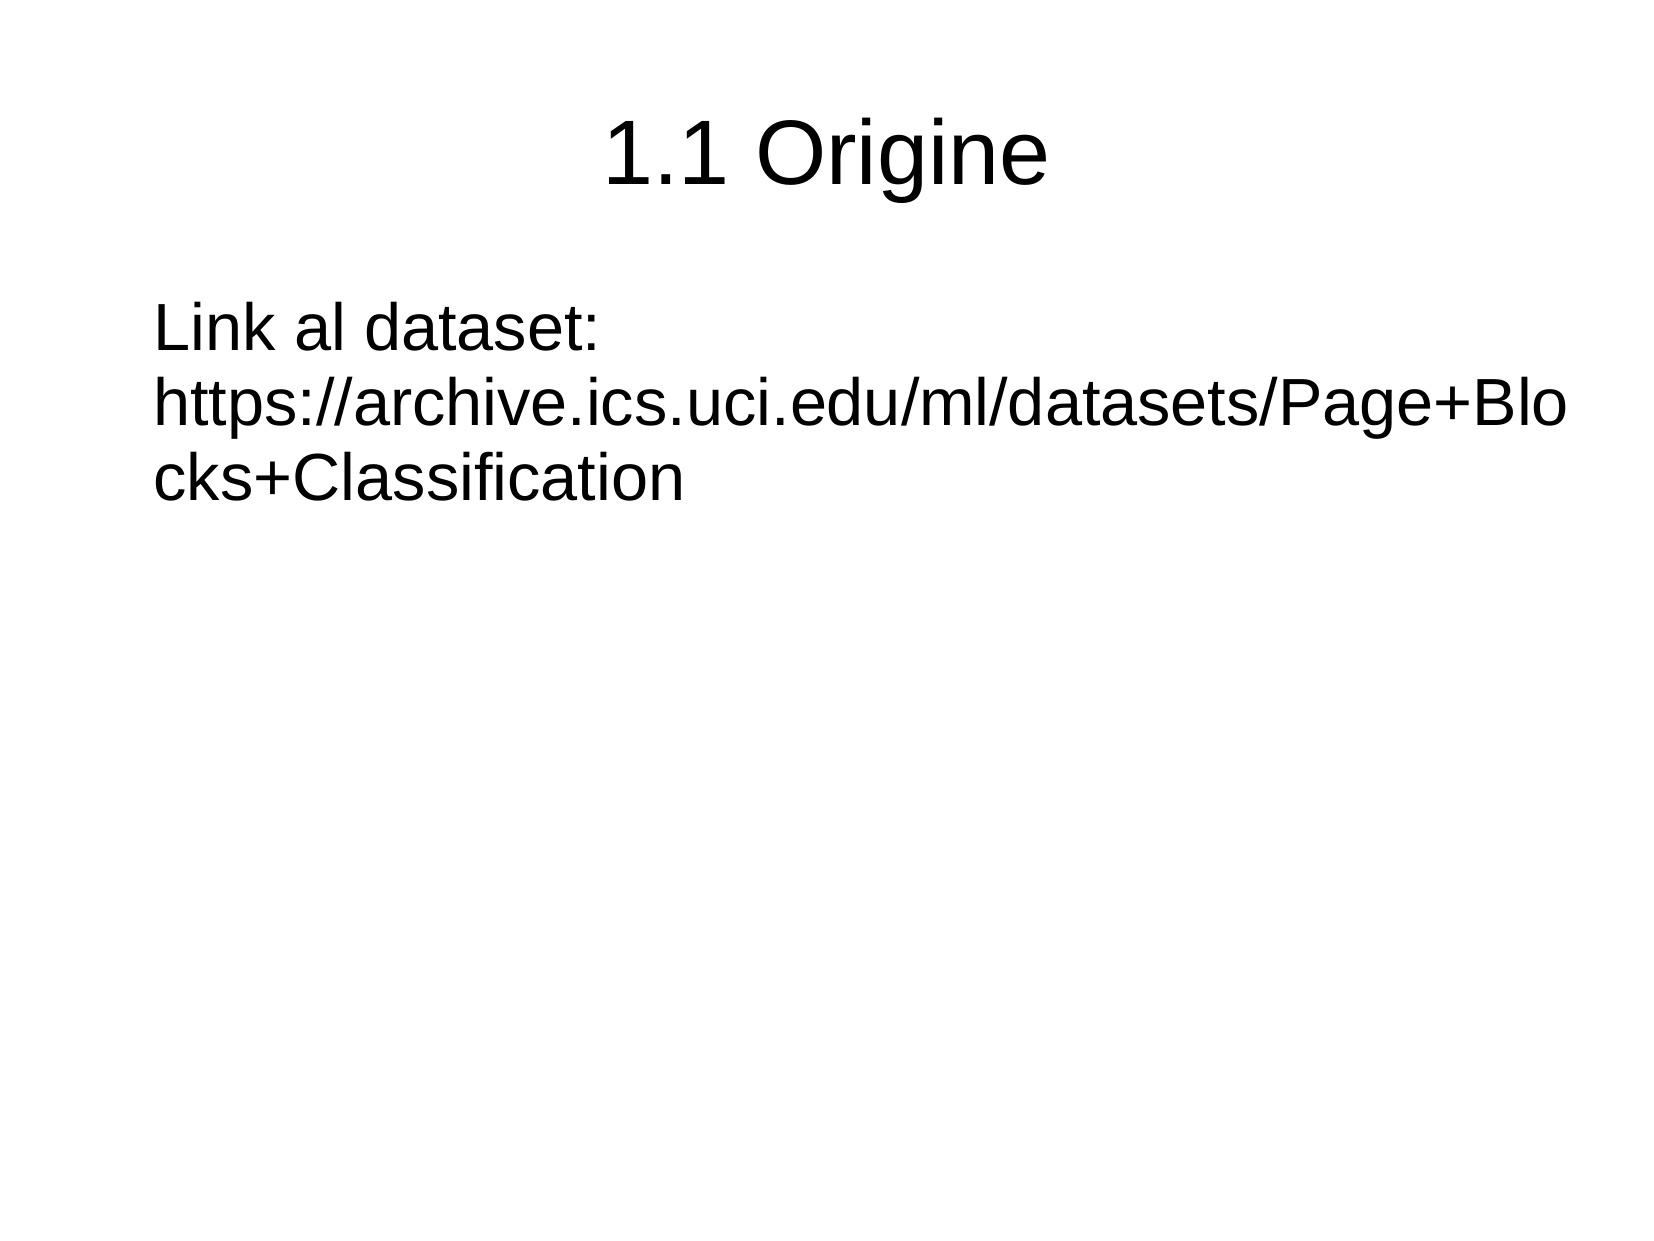

# 1.1 Origine
Link al dataset: https://archive.ics.uci.edu/ml/datasets/Page+Blocks+Classification